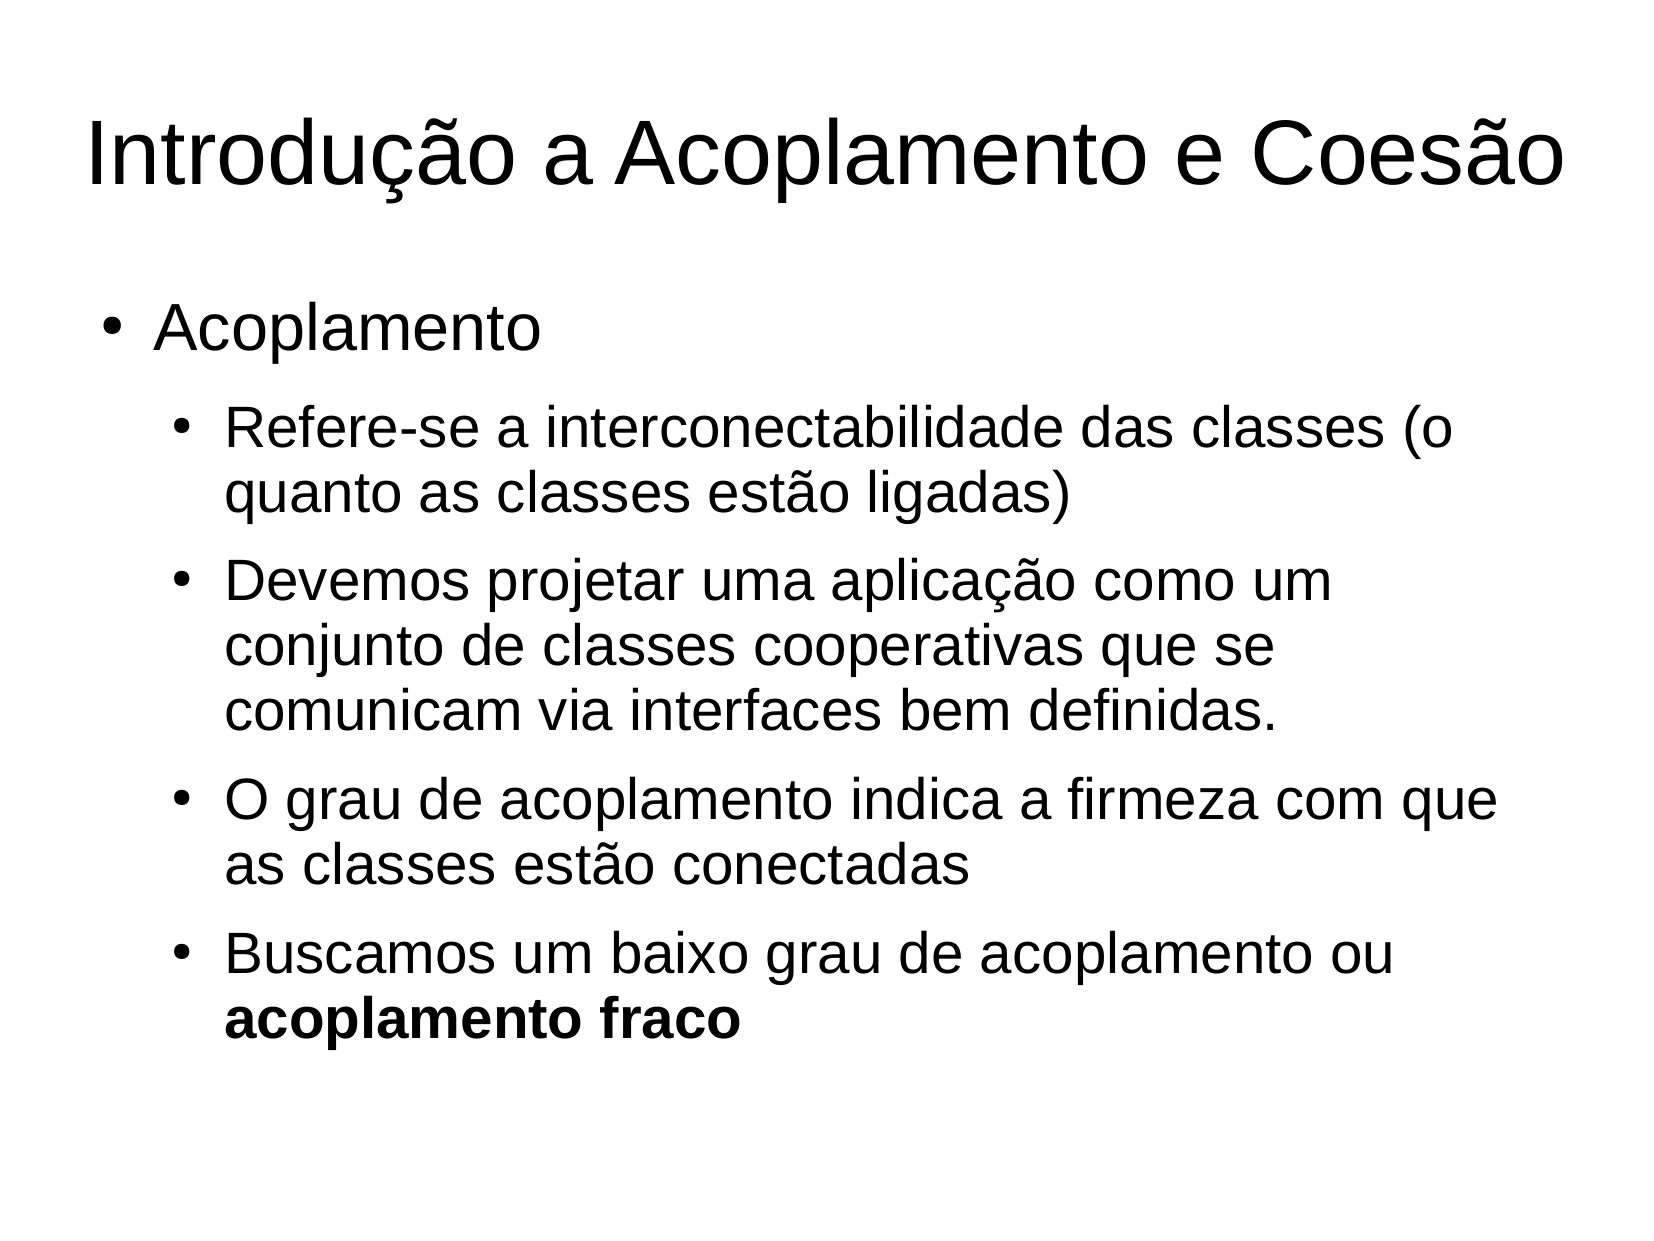

# Introdução a Acoplamento e Coesão
Acoplamento
Refere-se a interconectabilidade das classes (o quanto as classes estão ligadas)
Devemos projetar uma aplicação como um conjunto de classes cooperativas que se comunicam via interfaces bem definidas.
O grau de acoplamento indica a firmeza com que as classes estão conectadas
Buscamos um baixo grau de acoplamento ou acoplamento fraco